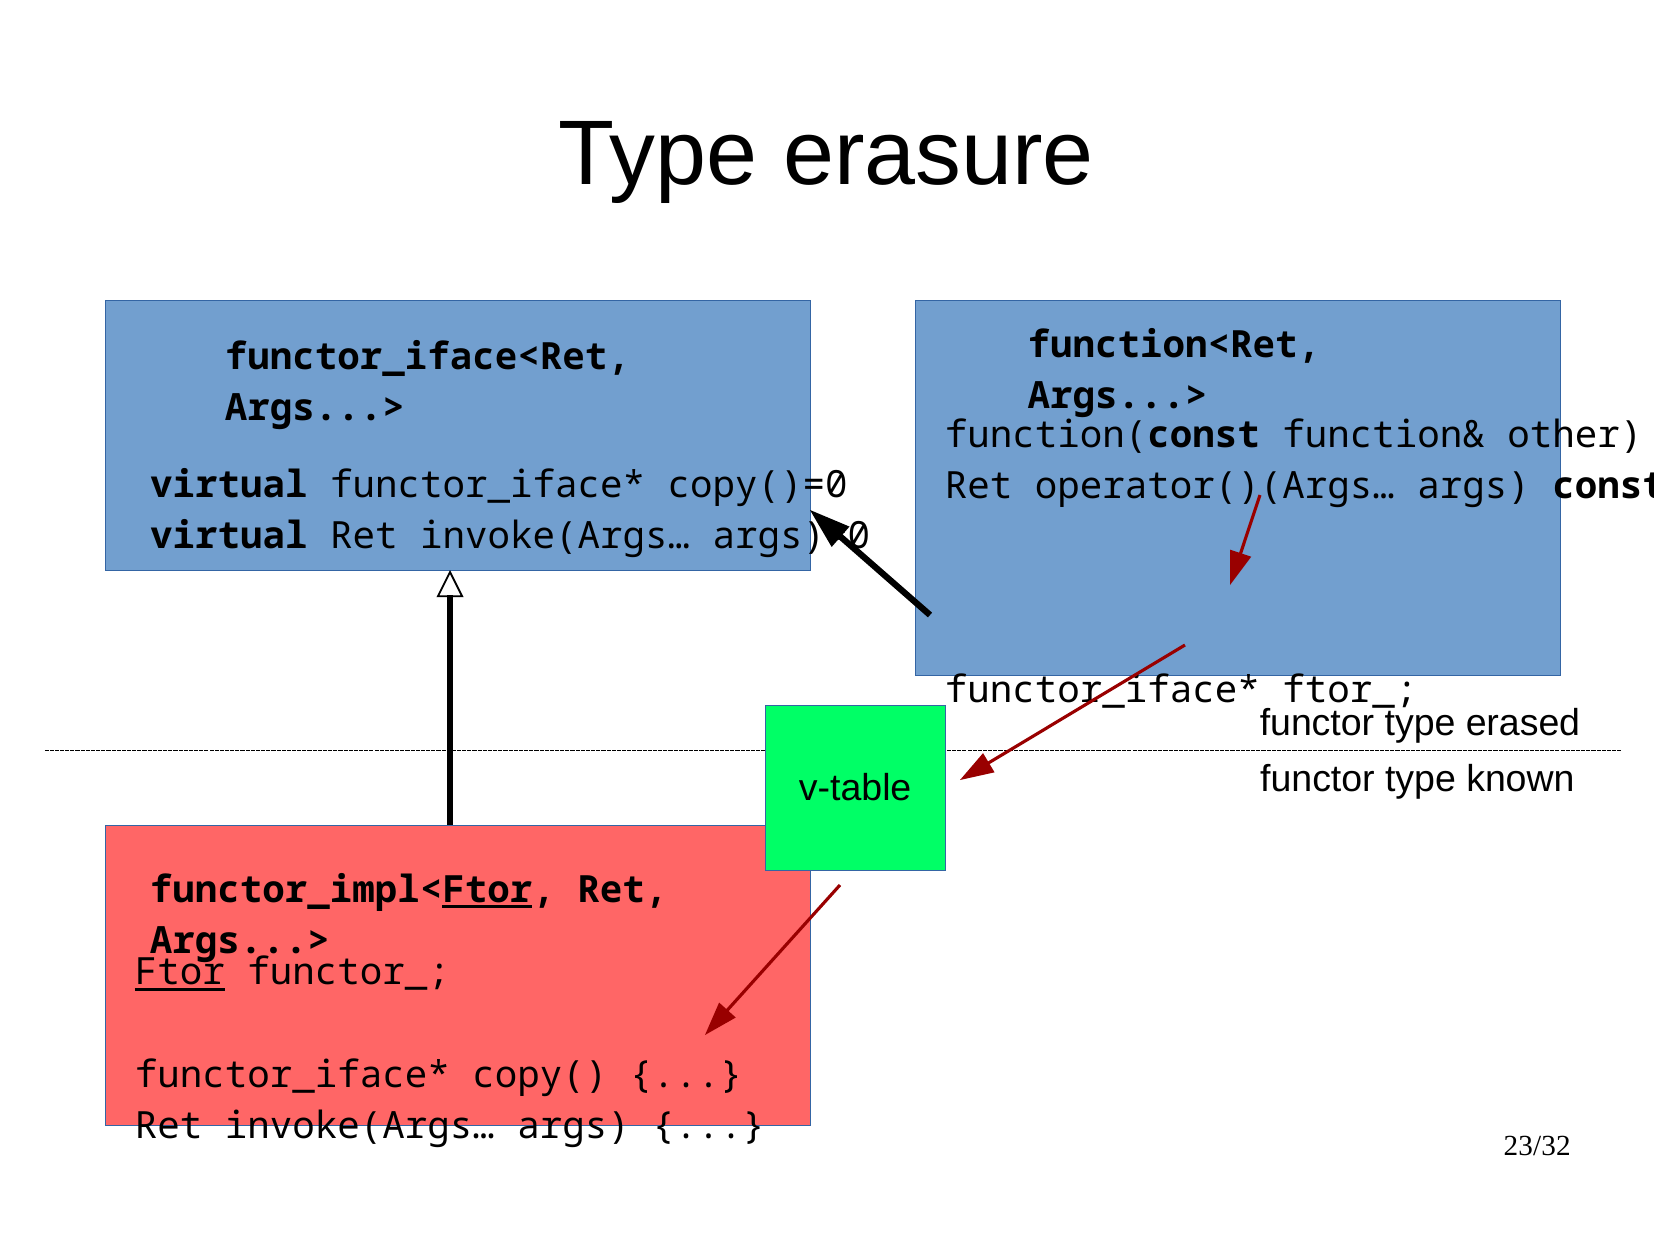

# Type erasure
function<Ret, Args...>
functor_iface<Ret, Args...>
function(const function& other)
Ret operator()(Args… args) const;
functor_iface* ftor_;
virtual functor_iface* copy()=0
virtual Ret invoke(Args… args)=0
functor type erased
v-table
functor type known
functor_impl<Ftor, Ret, Args...>
Ftor functor_;
functor_iface* copy() {...}
Ret invoke(Args… args) {...}
23